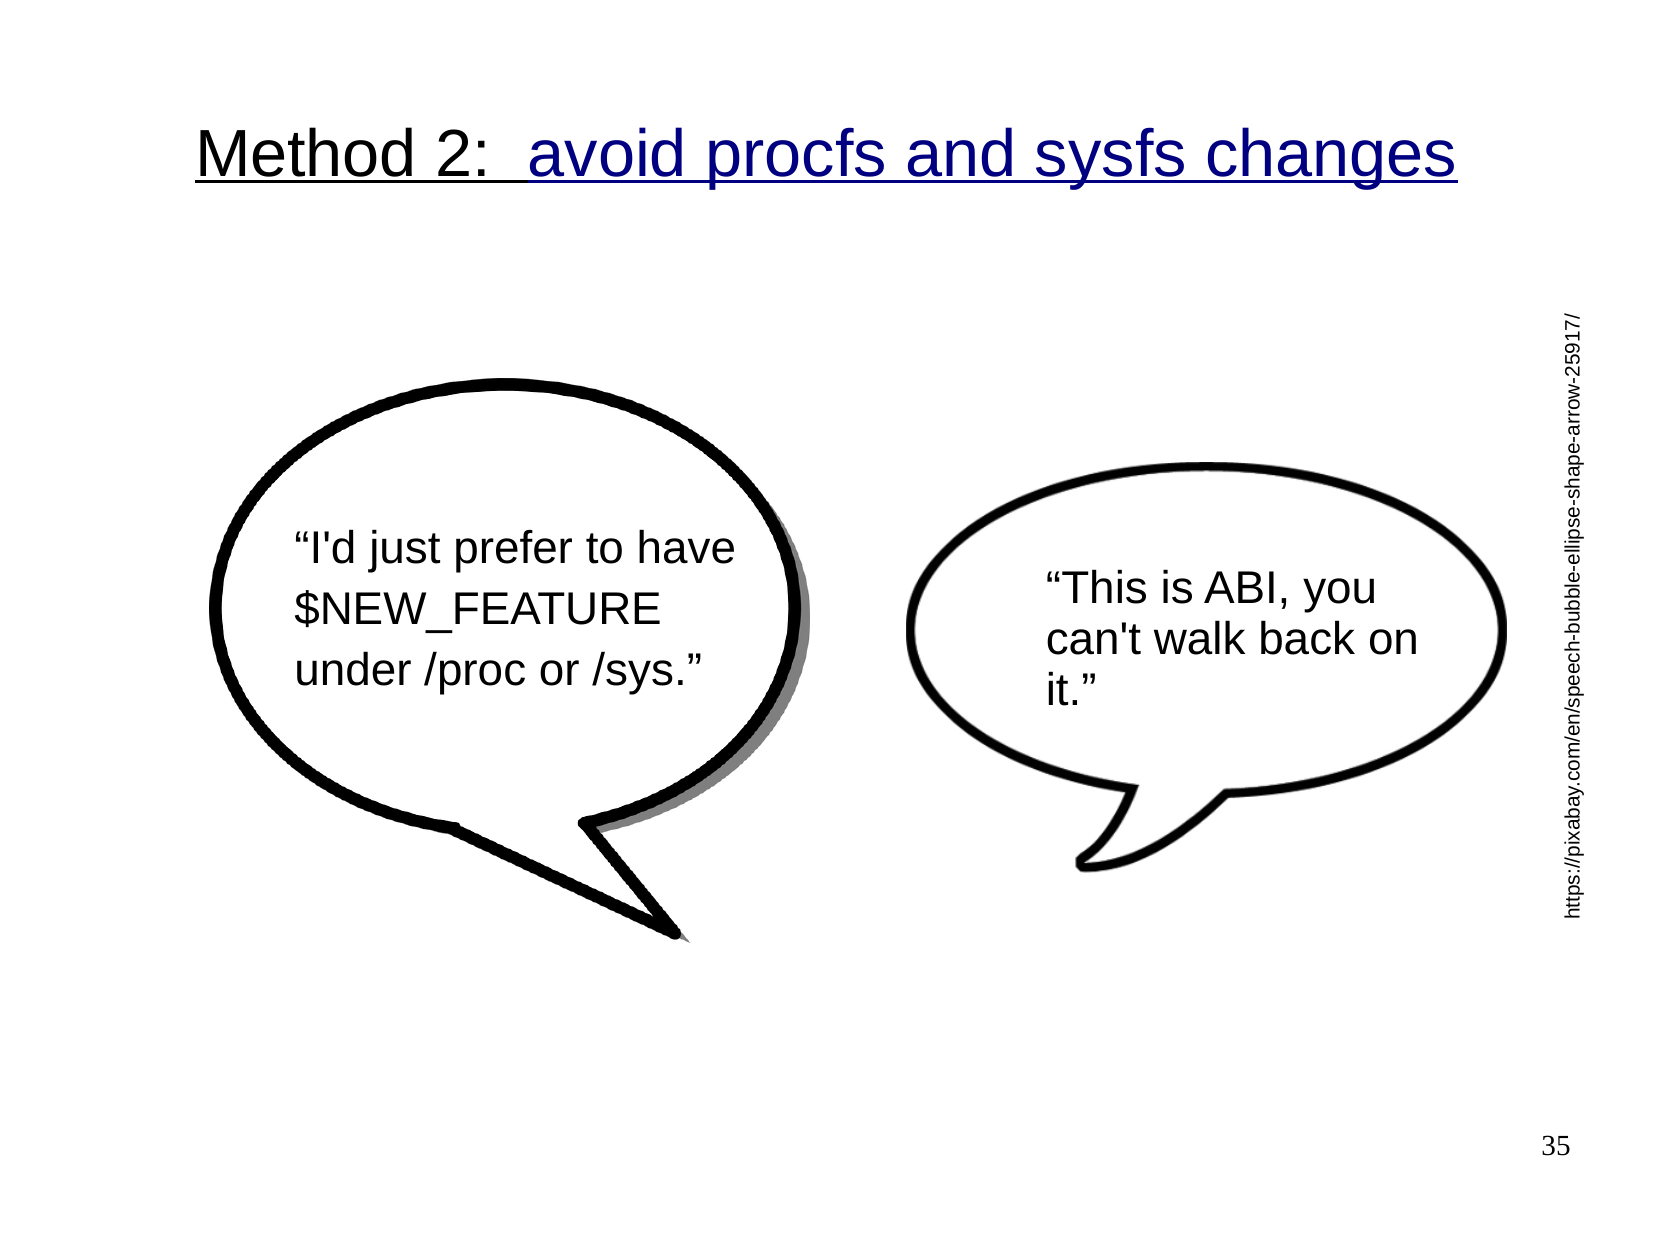

# Method 2: avoid procfs and sysfs changes
“I'd just prefer to have
$NEW_FEATURE
under /proc or /sys.”
“This is ABI, you can't walk back on it.”
https://pixabay.com/en/speech-bubble-ellipse-shape-arrow-25917/
35